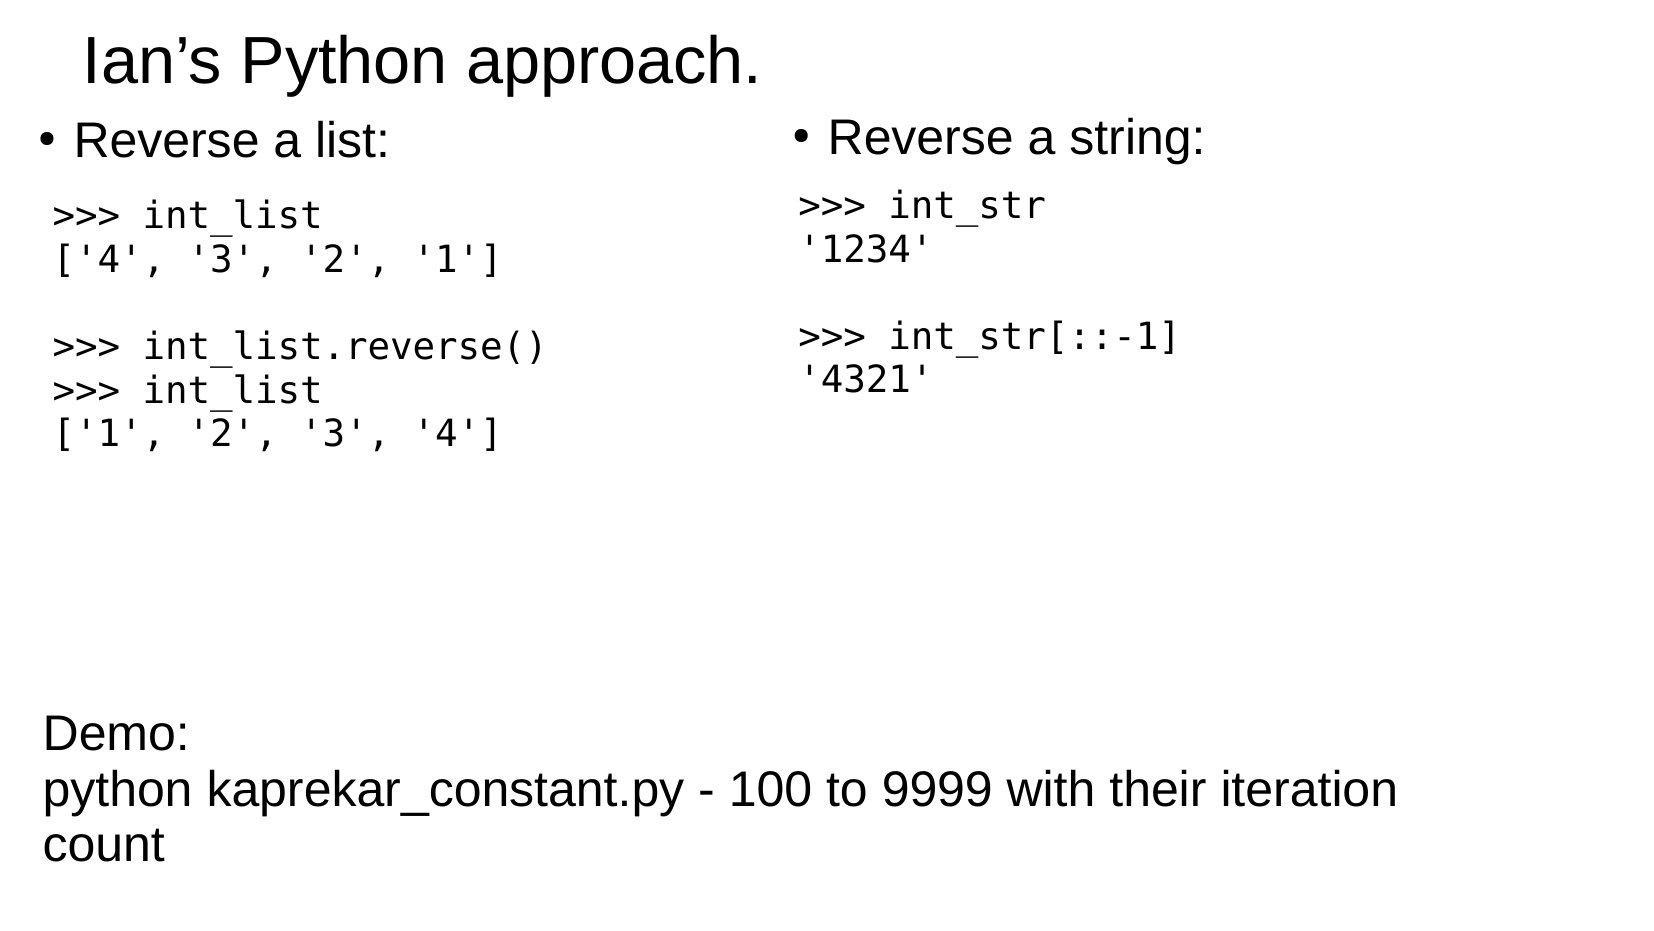

# Ian’s Python approach.
Reverse a string:
Reverse a list:
>>> int_str
'1234'
>>> int_str[::-1]
'4321'
>>> int_list
['4', '3', '2', '1']
>>> int_list.reverse()
>>> int_list
['1', '2', '3', '4']
Demo:
python kaprekar_constant.py - 100 to 9999 with their iteration count